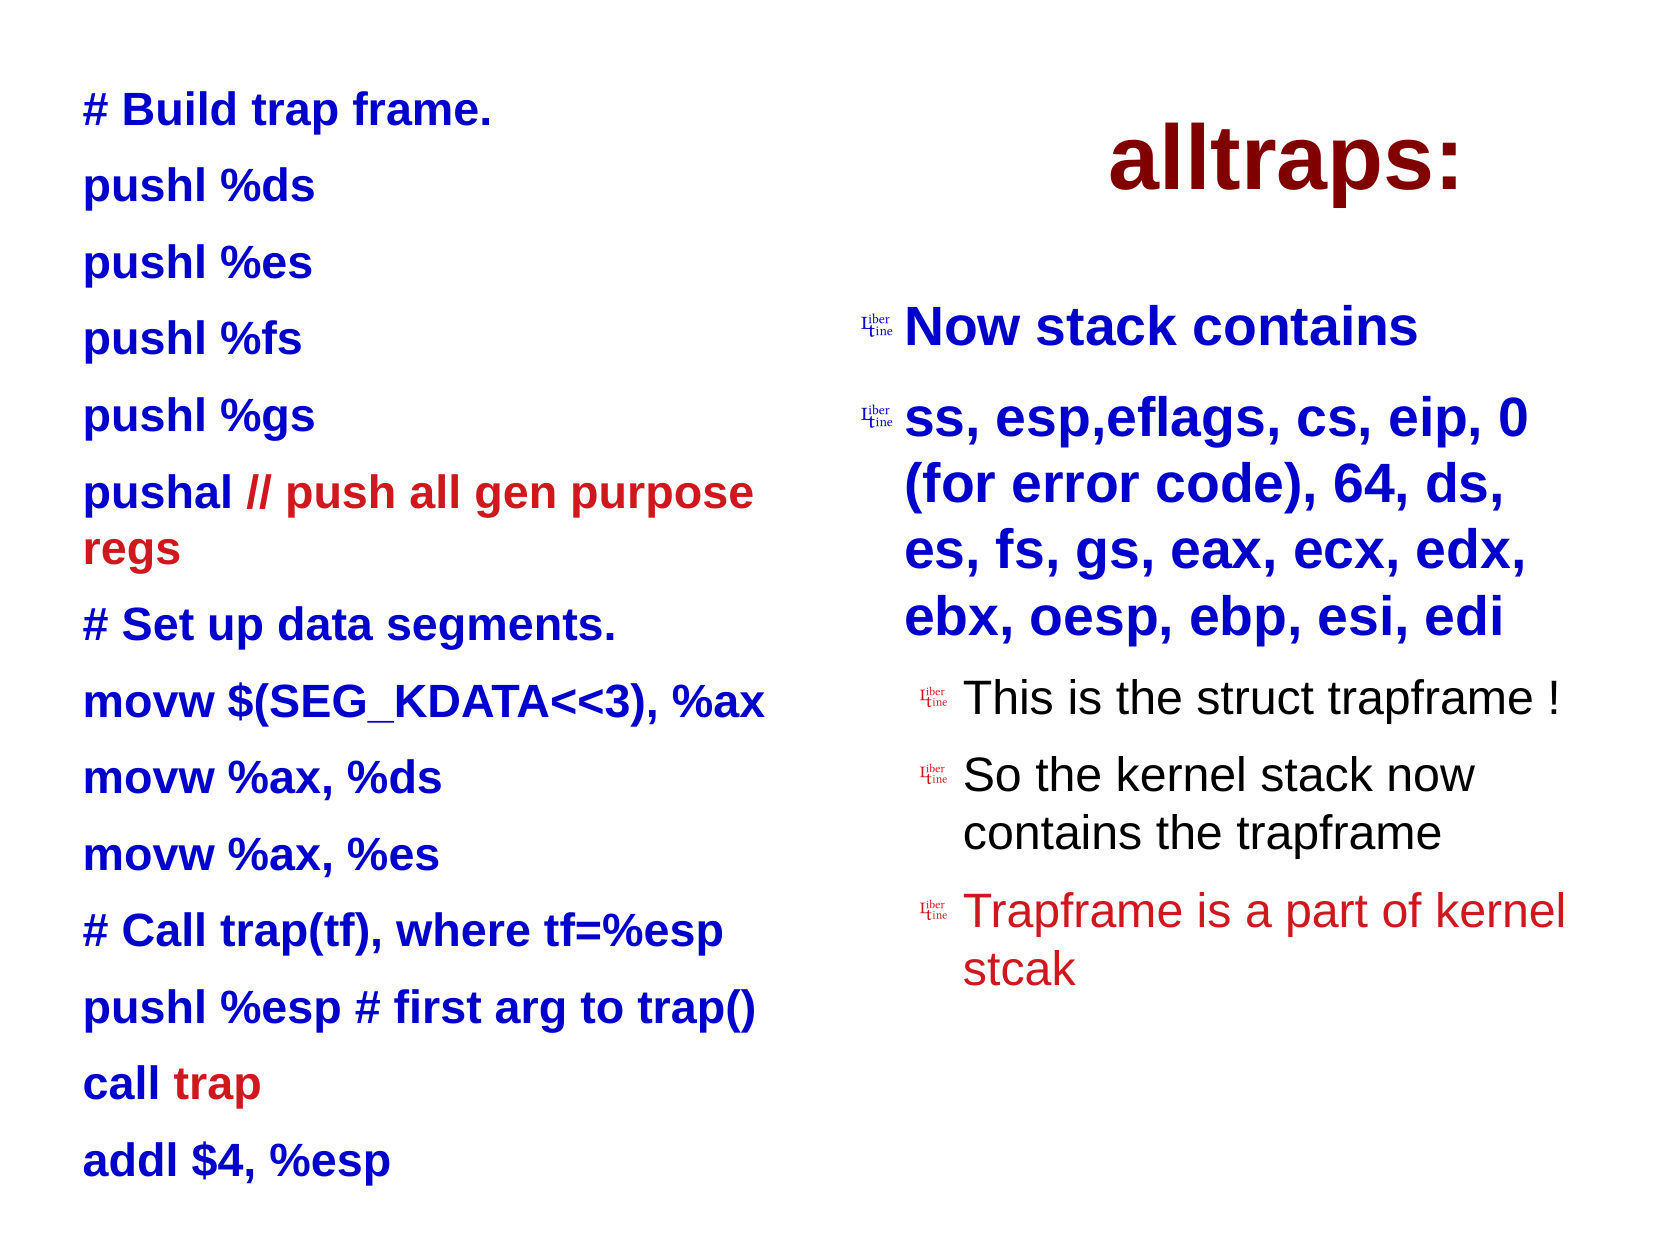

# alltraps:
# Build trap frame.
pushl %ds
pushl %es
pushl %fs
pushl %gs
pushal // push all gen purpose regs
# Set up data segments.
movw $(SEG_KDATA<<3), %ax
movw %ax, %ds
movw %ax, %es
# Call trap(tf), where tf=%esp
pushl %esp # first arg to trap()
call trap
addl $4, %esp
Now stack contains
ss, esp,eflags, cs, eip, 0 (for error code), 64, ds, es, fs, gs, eax, ecx, edx, ebx, oesp, ebp, esi, edi
This is the struct trapframe !
So the kernel stack now contains the trapframe
Trapframe is a part of kernel stcak